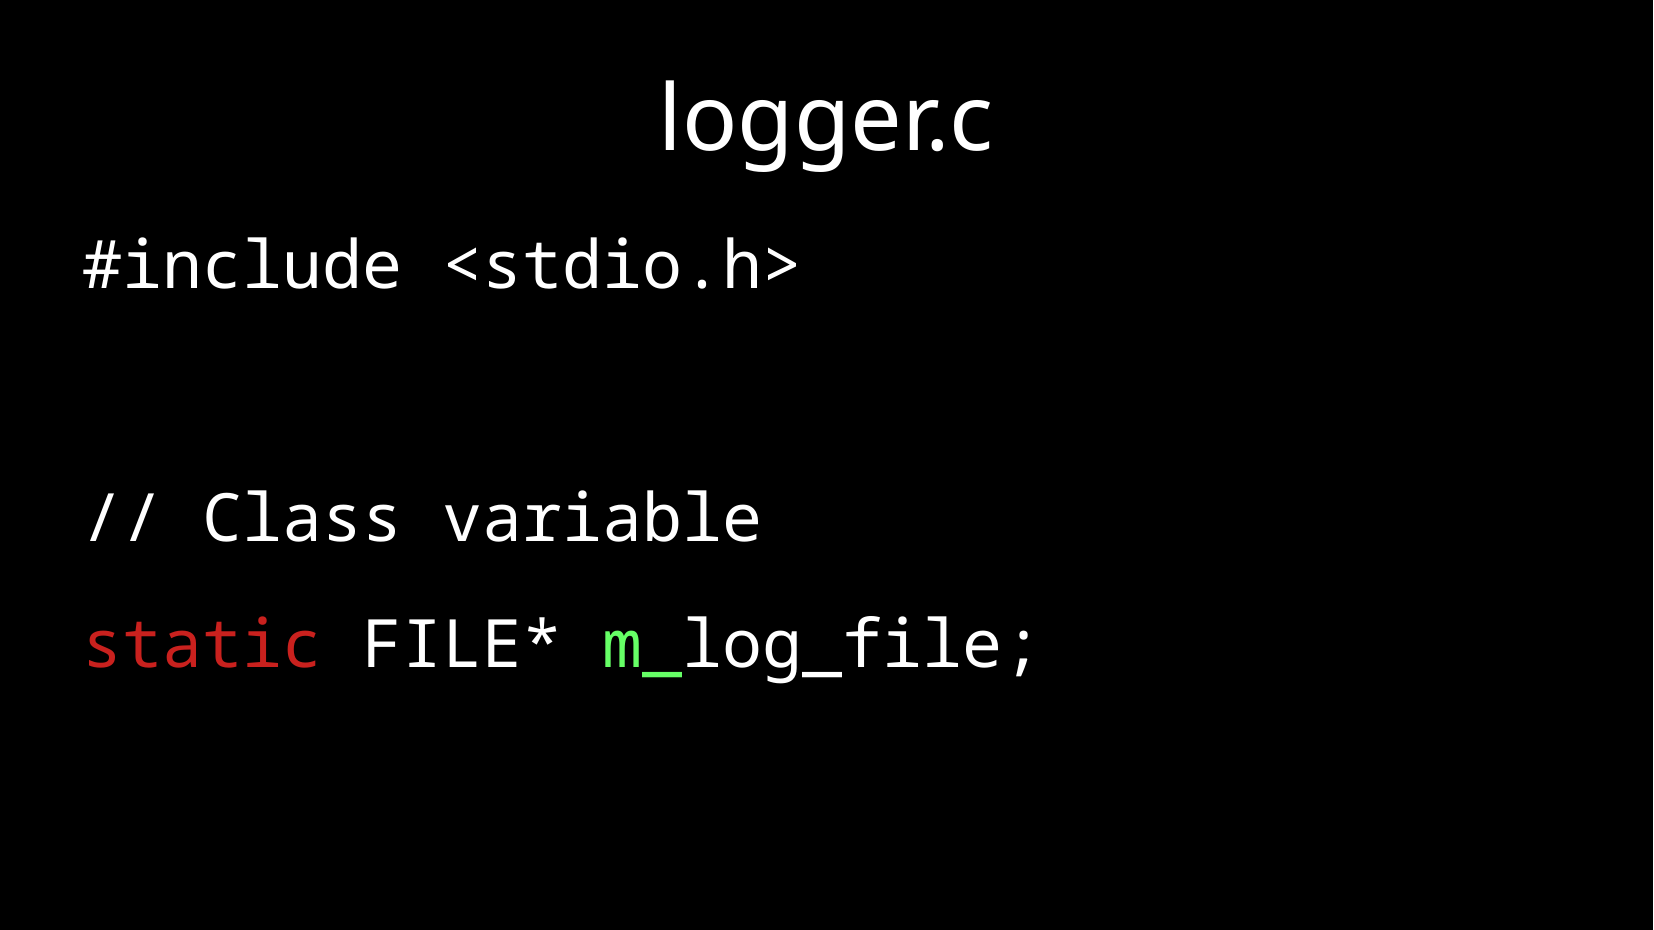

# logger.c
#include <stdio.h>
// Class variable
static FILE* m_log_file;